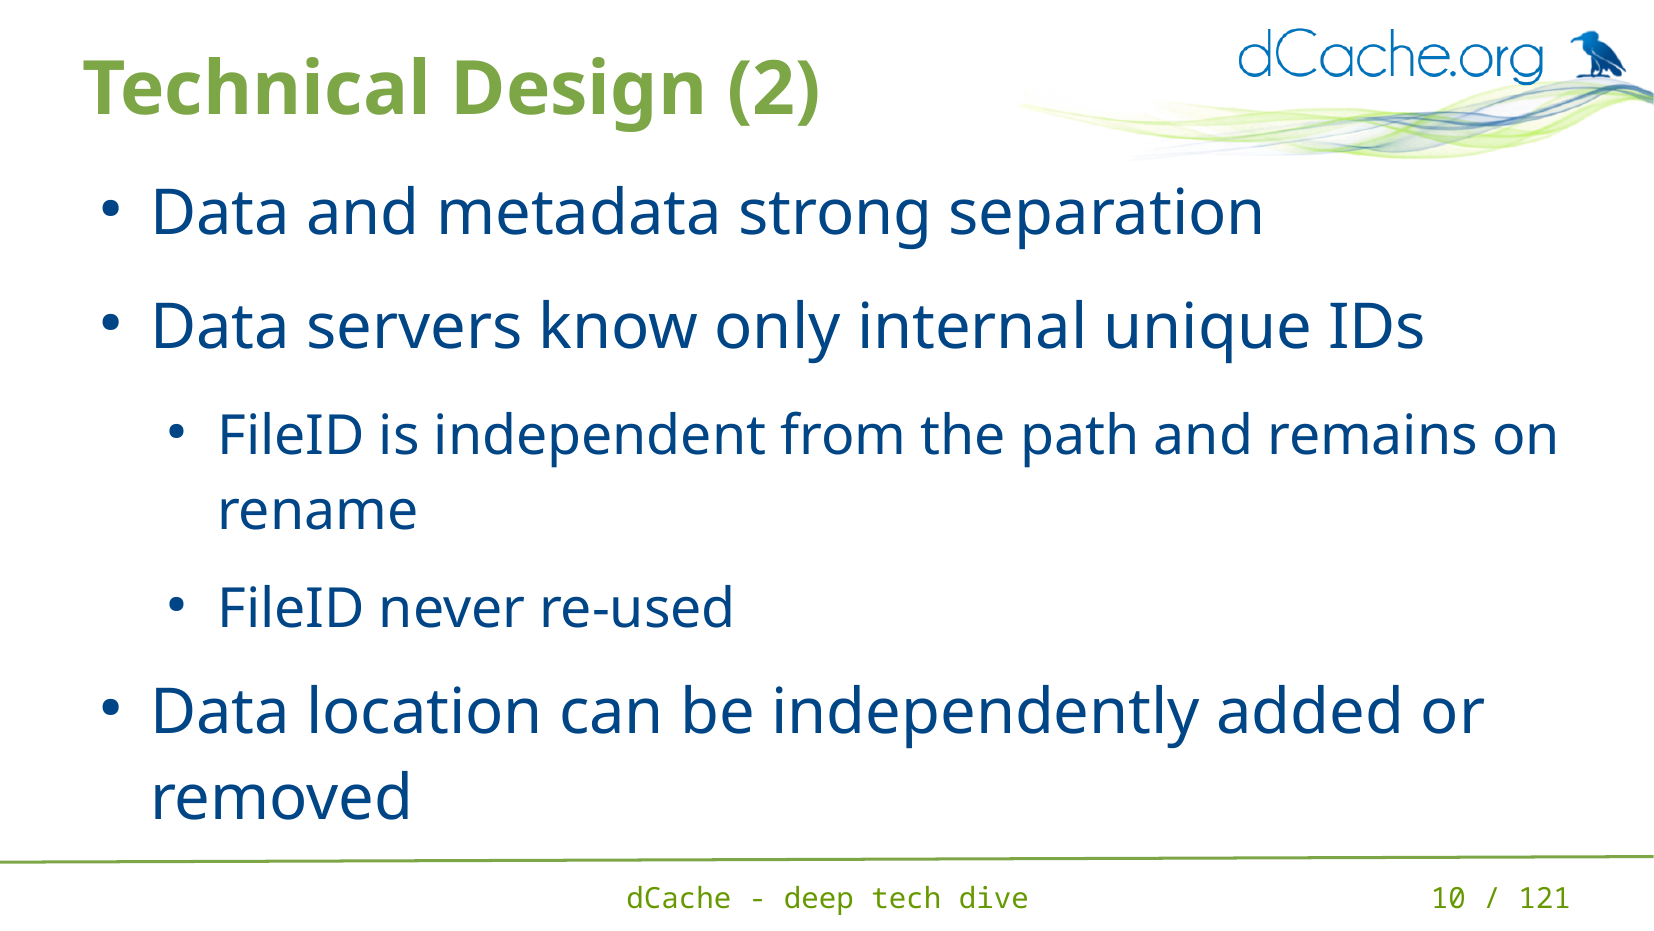

# Technical Design (2)
Data and metadata strong separation
Data servers know only internal unique IDs
FileID is independent from the path and remains on rename
FileID never re-used
Data location can be independently added or removed
dCache - deep tech dive
10